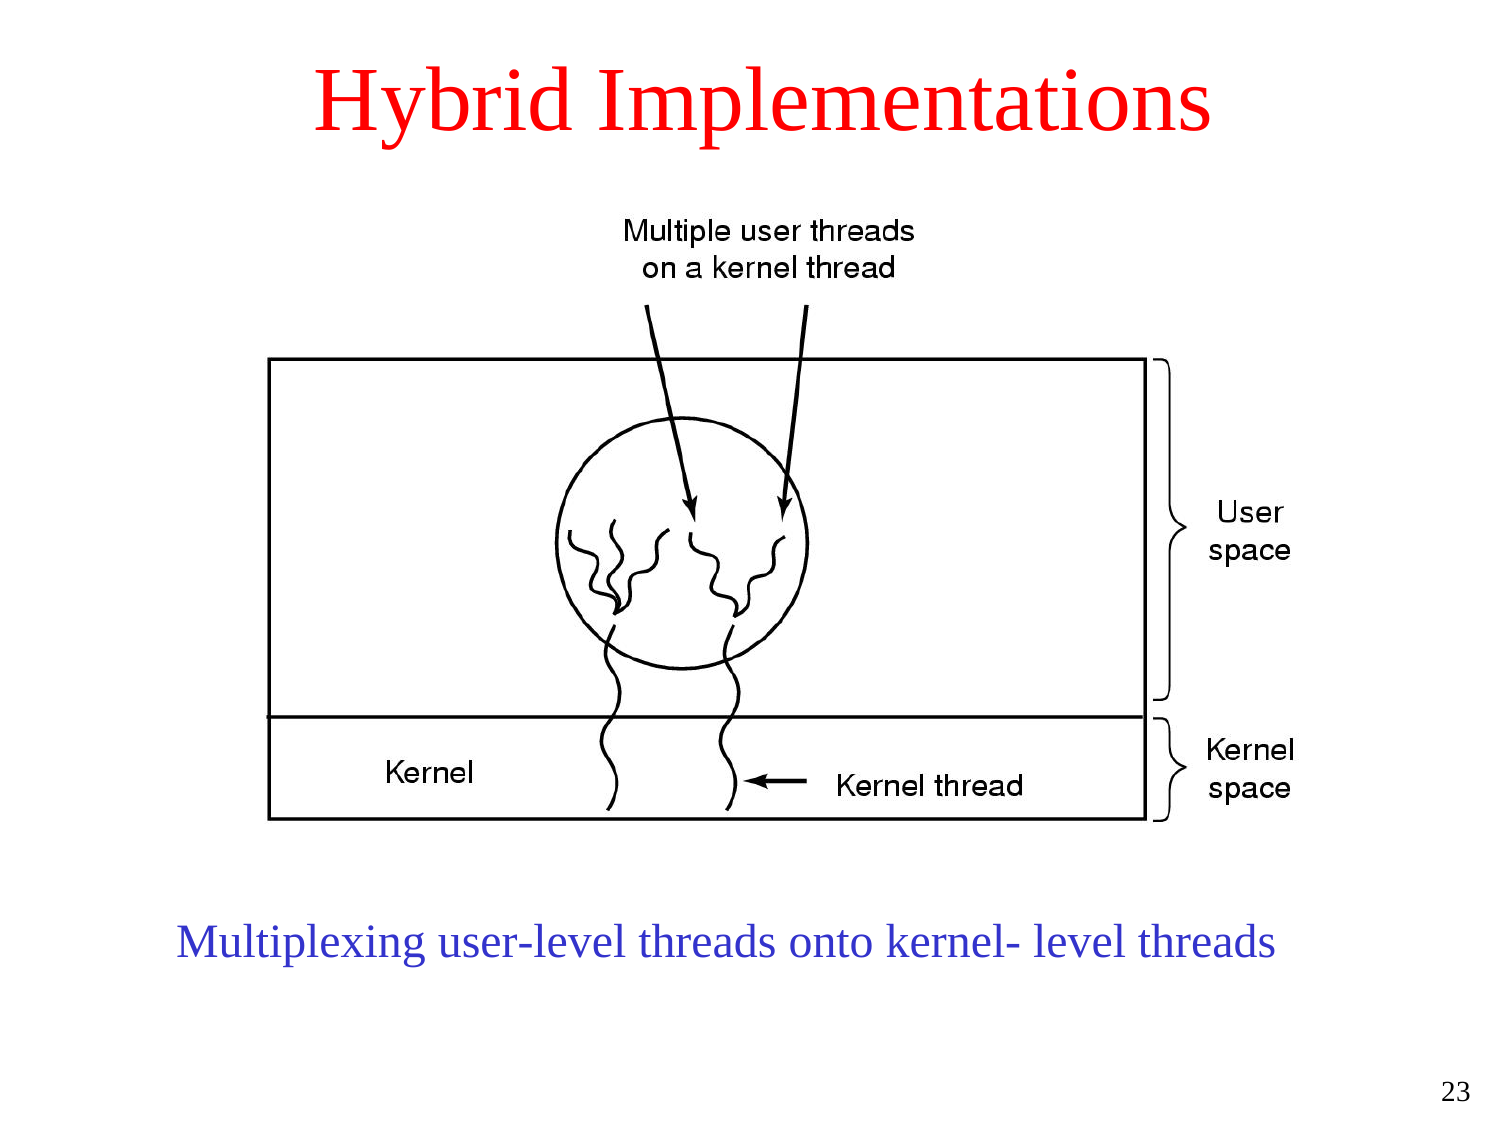

Hybrid Implementations
 Multiplexing user-level threads onto kernel- level threads